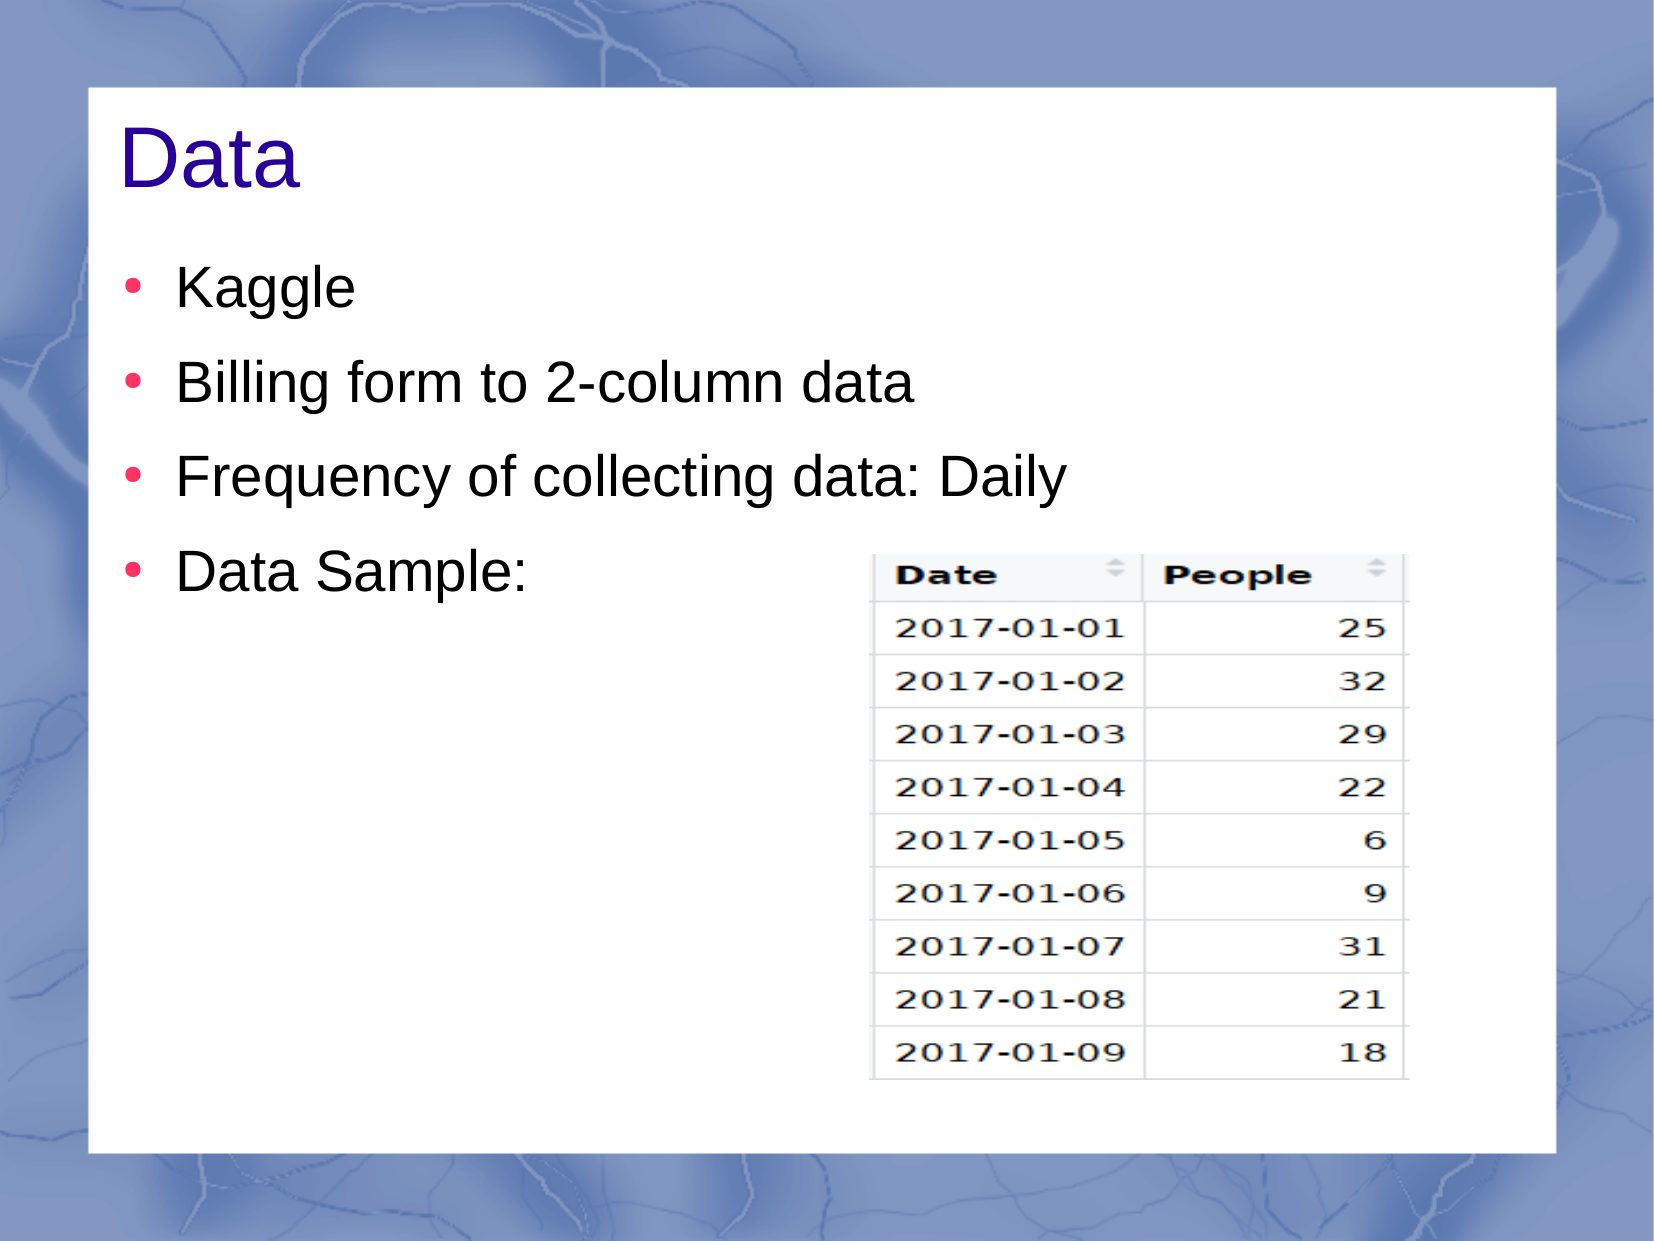

# Data
Kaggle
Billing form to 2-column data
Frequency of collecting data: Daily
Data Sample: